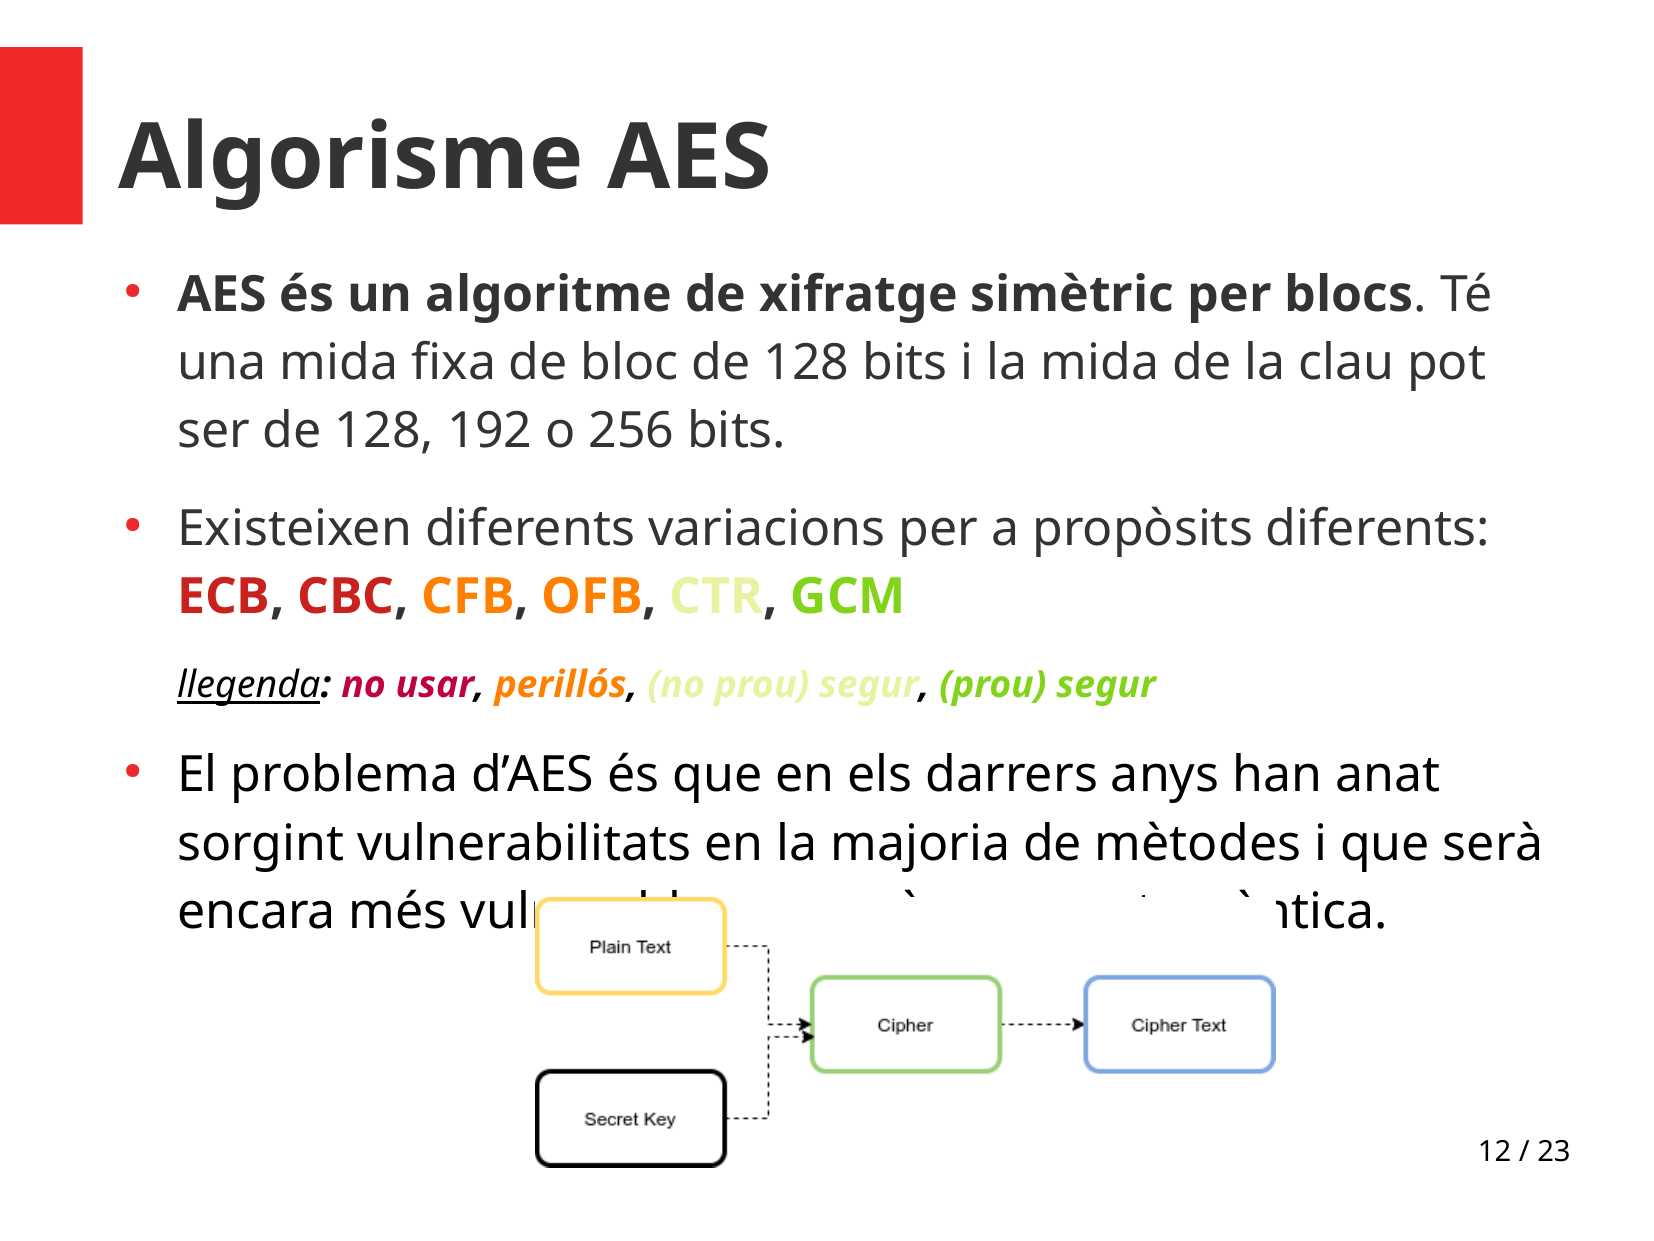

# Algorisme AES
AES és un algoritme de xifratge simètric per blocs. Té una mida fixa de bloc de 128 bits i la mida de la clau pot ser de 128, 192 o 256 bits.
Existeixen diferents variacions per a propòsits diferents: ECB, CBC, CFB, OFB, CTR, GCM
llegenda: no usar, perillós, (no prou) segur, (prou) segur
El problema d’AES és que en els darrers anys han anat sorgint vulnerabilitats en la majoria de mètodes i que serà encara més vulnerable en una època post-quàntica.
12